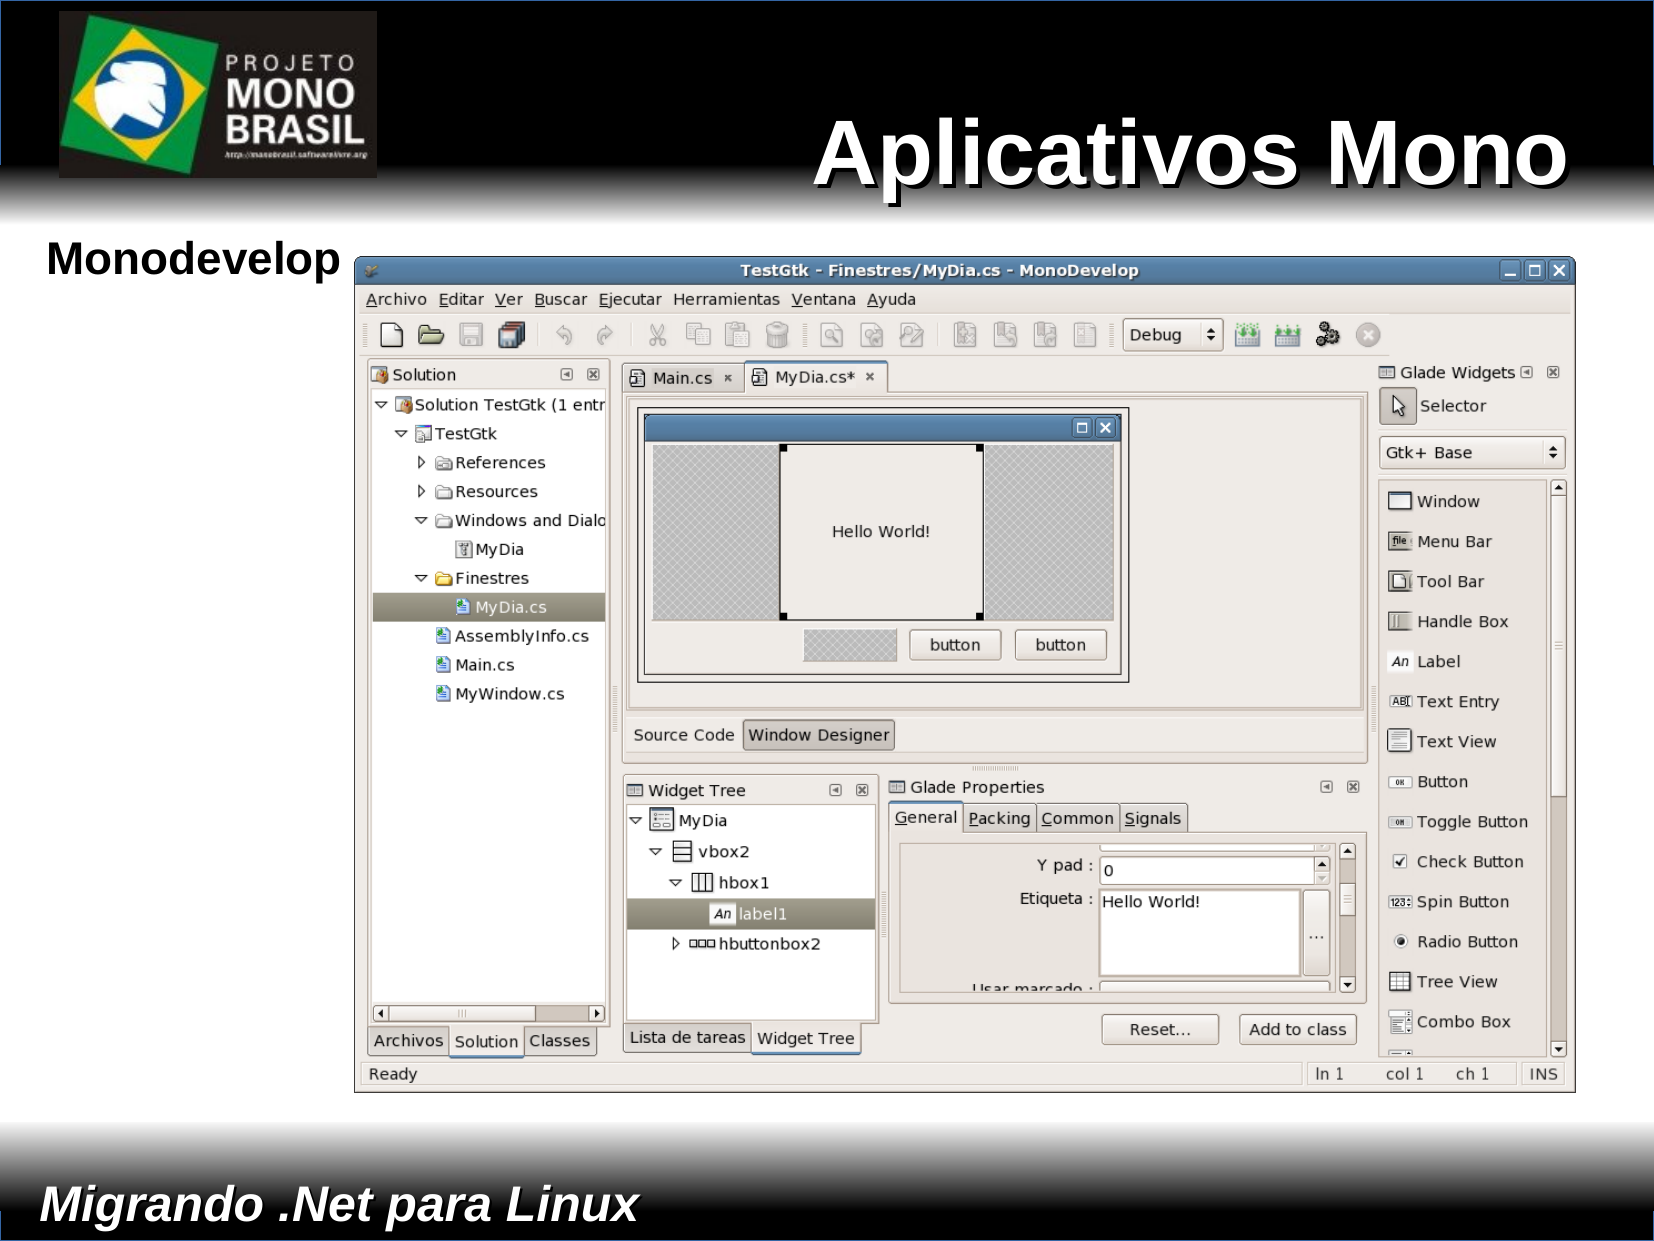

# Aplicativos Mono
Monodevelop
Migrando .Net para Linux